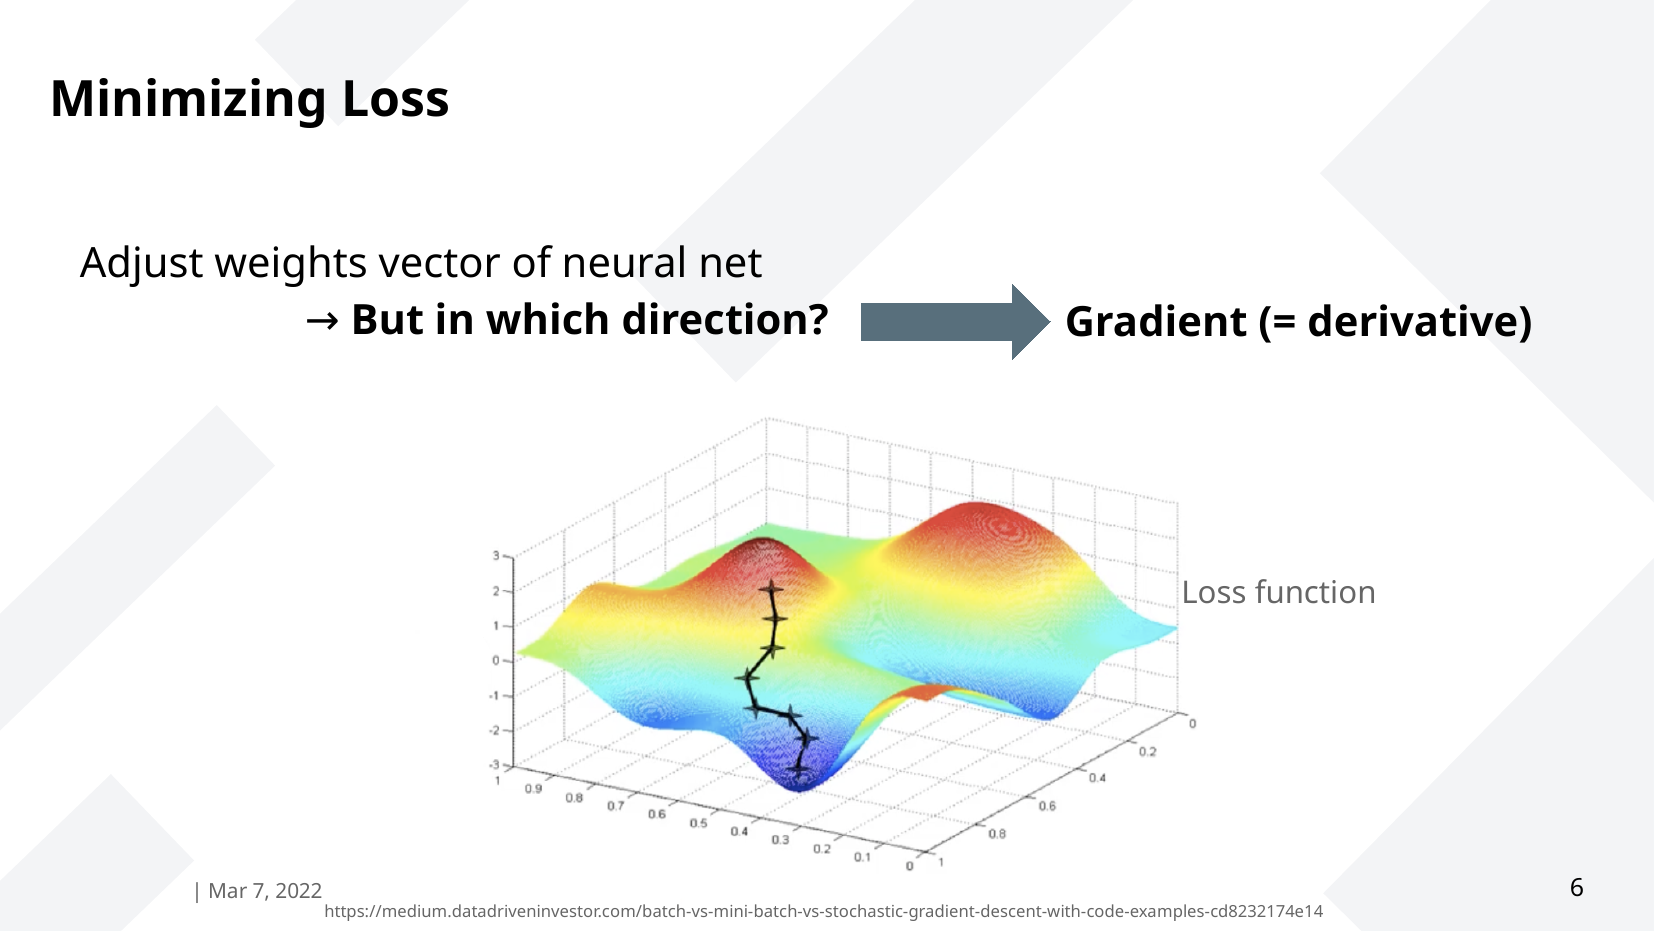

# Minimizing Loss
Adjust weights vector of neural net
			→ But in which direction?
Gradient (= derivative)
Loss function
https://medium.datadriveninvestor.com/batch-vs-mini-batch-vs-stochastic-gradient-descent-with-code-examples-cd8232174e14